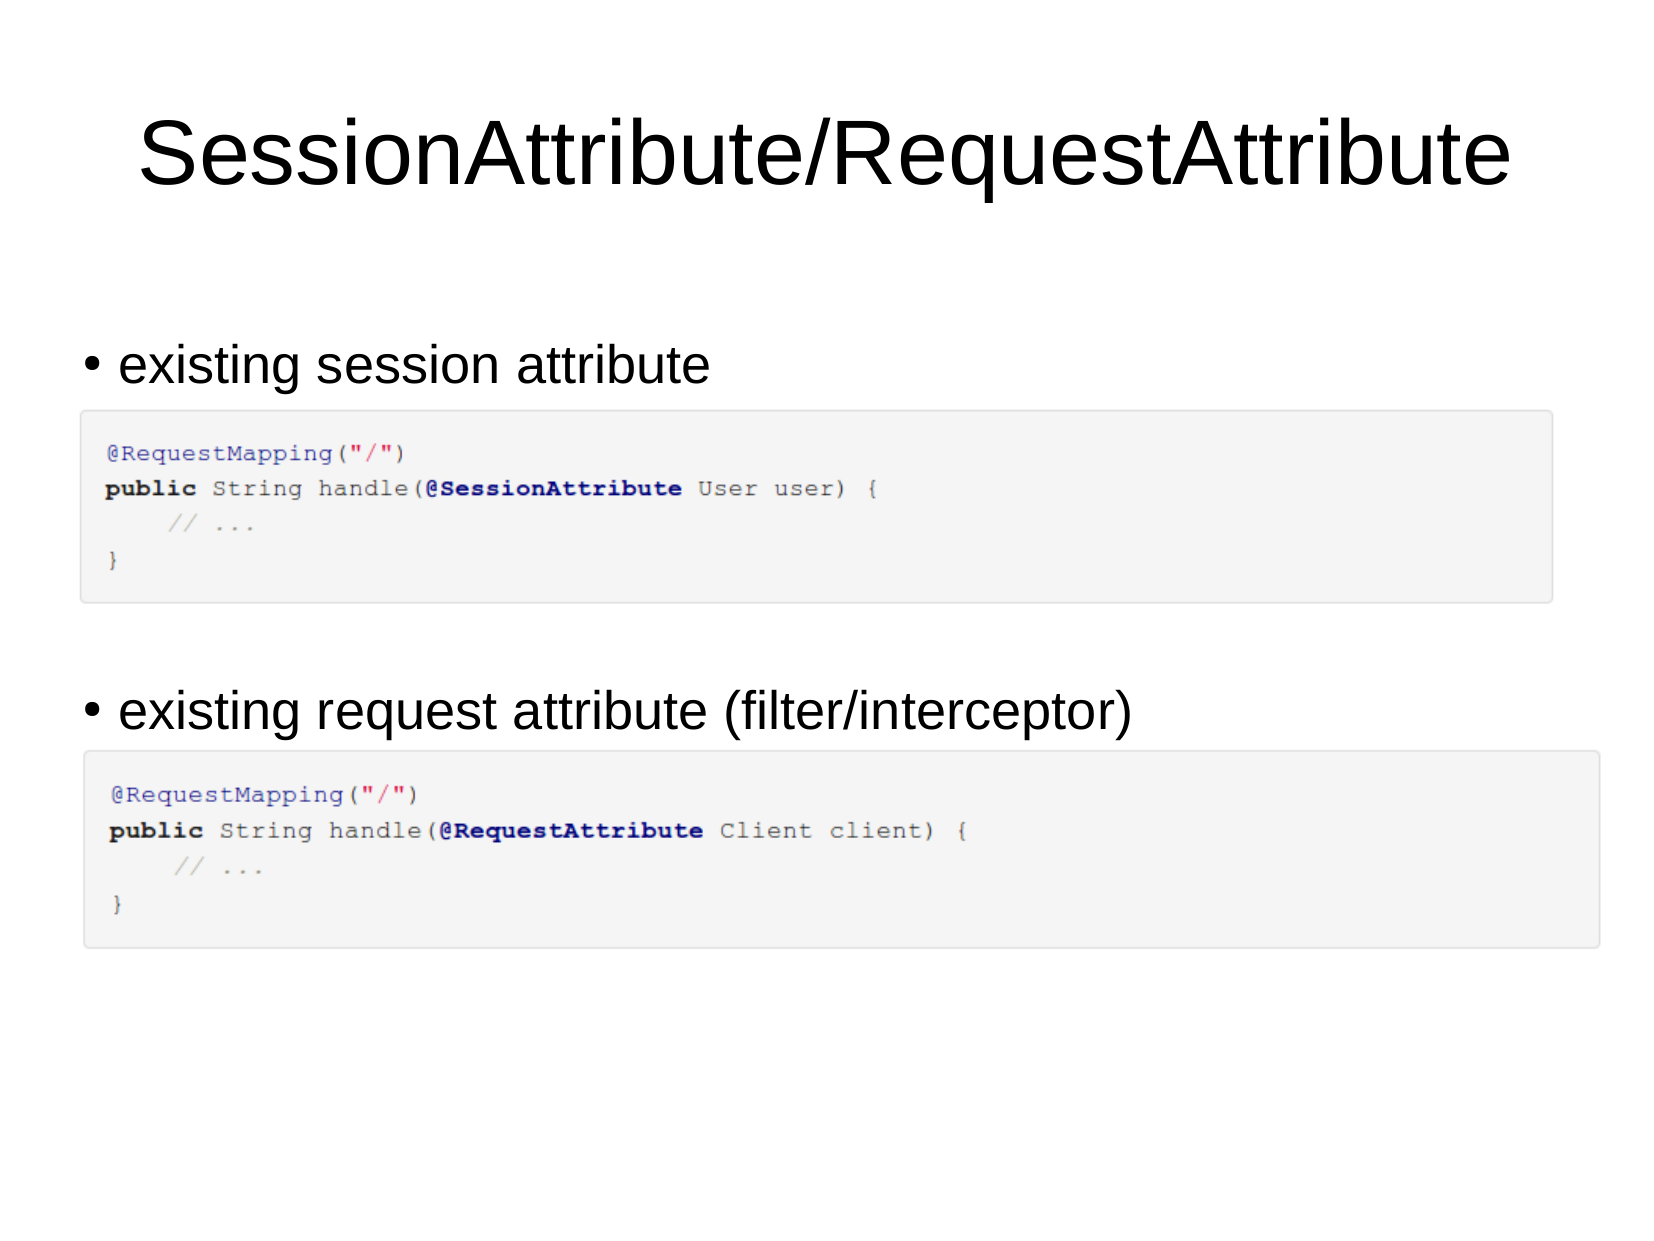

# SessionAttribute/RequestAttribute
existing session attribute
existing request attribute (filter/interceptor)